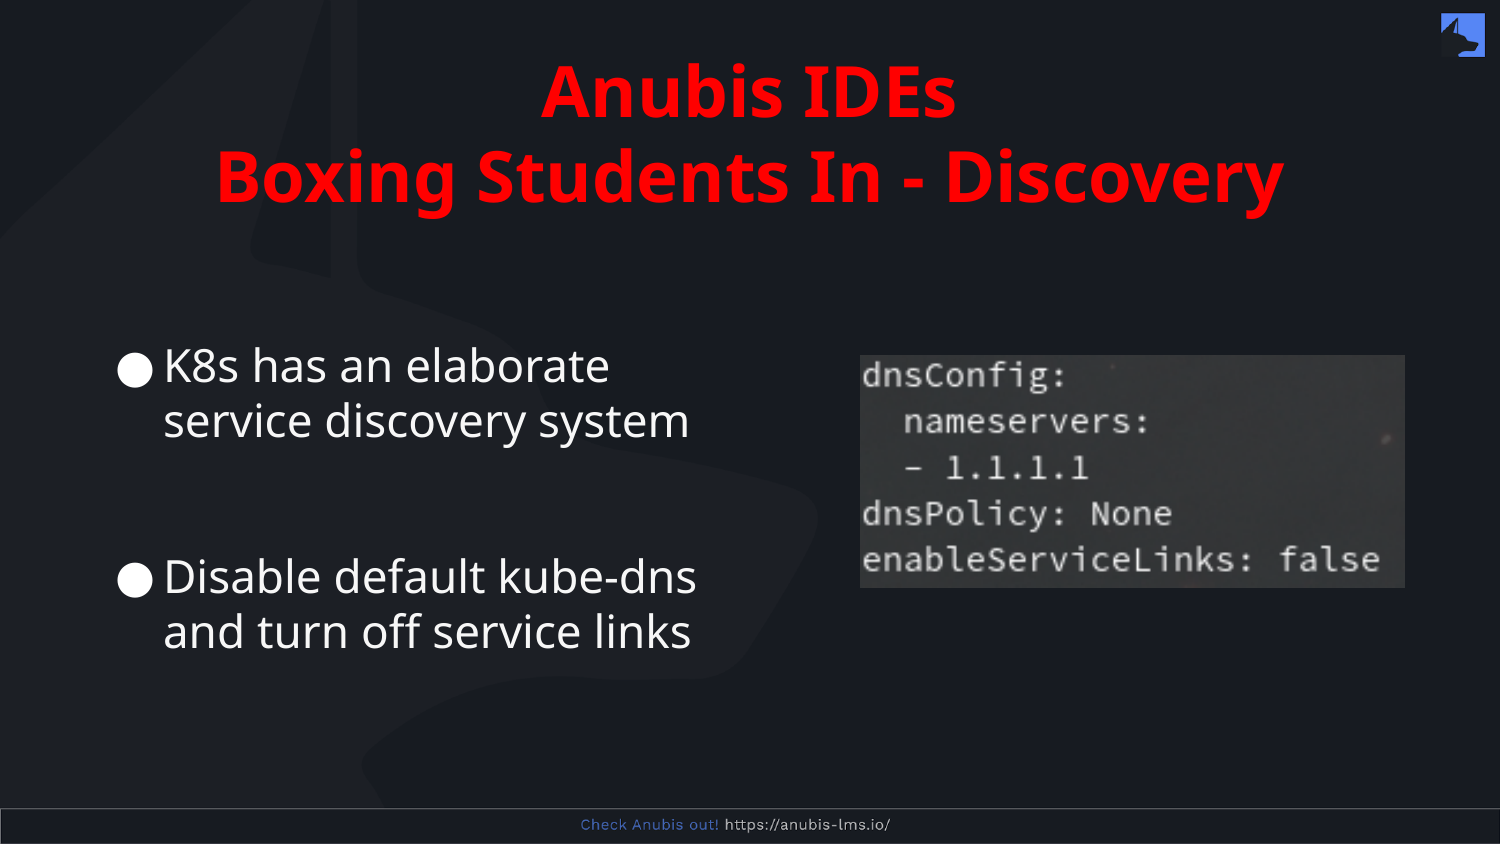

# Anubis IDEs Boxing Students In - Discovery
K8s has an elaborate service discovery system
Disable default kube-dns and turn off service links